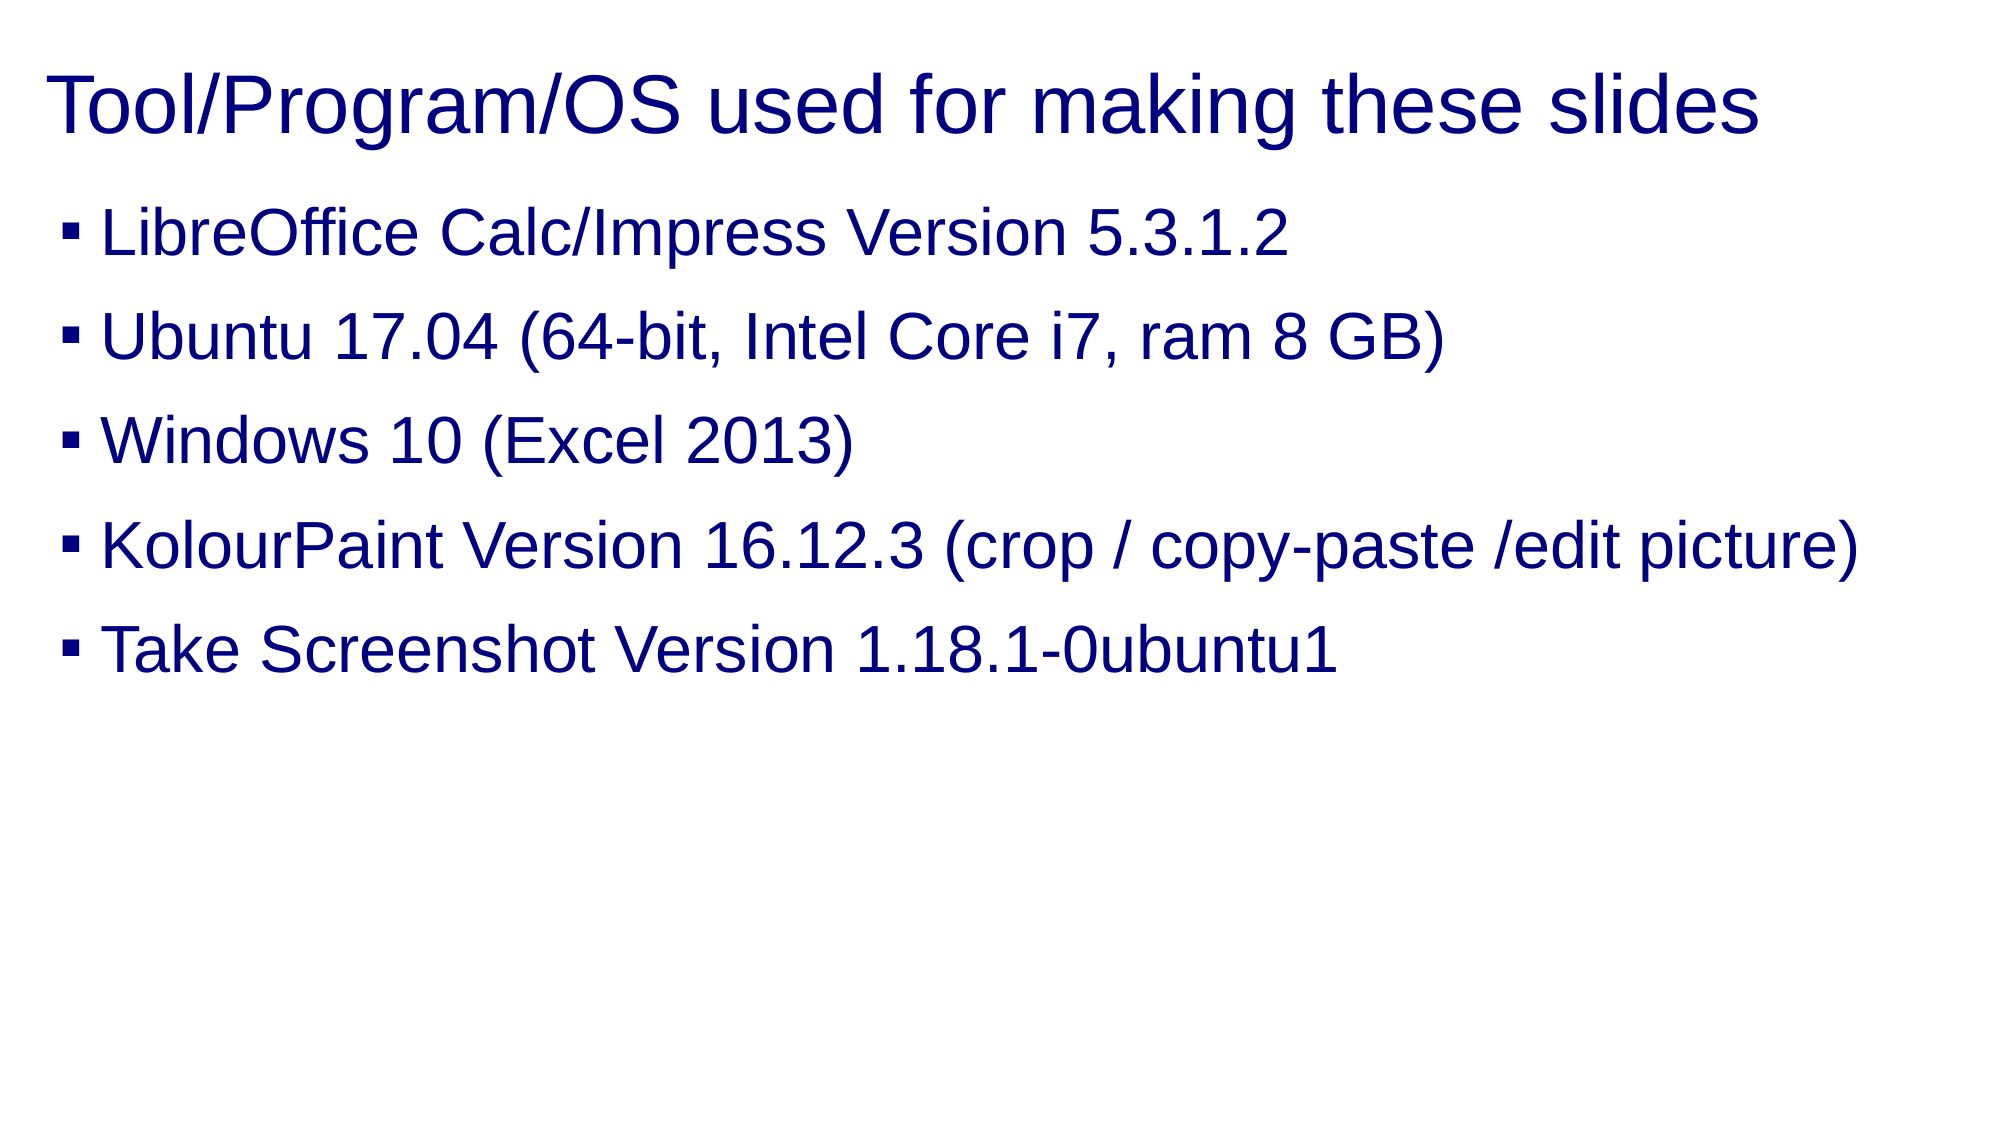

# Tool/Program/OS used for making these slides
LibreOffice Calc/Impress Version 5.3.1.2
Ubuntu 17.04 (64-bit, Intel Core i7, ram 8 GB)
Windows 10 (Excel 2013)
KolourPaint Version 16.12.3 (crop / copy-paste /edit picture)
Take Screenshot Version 1.18.1-0ubuntu1